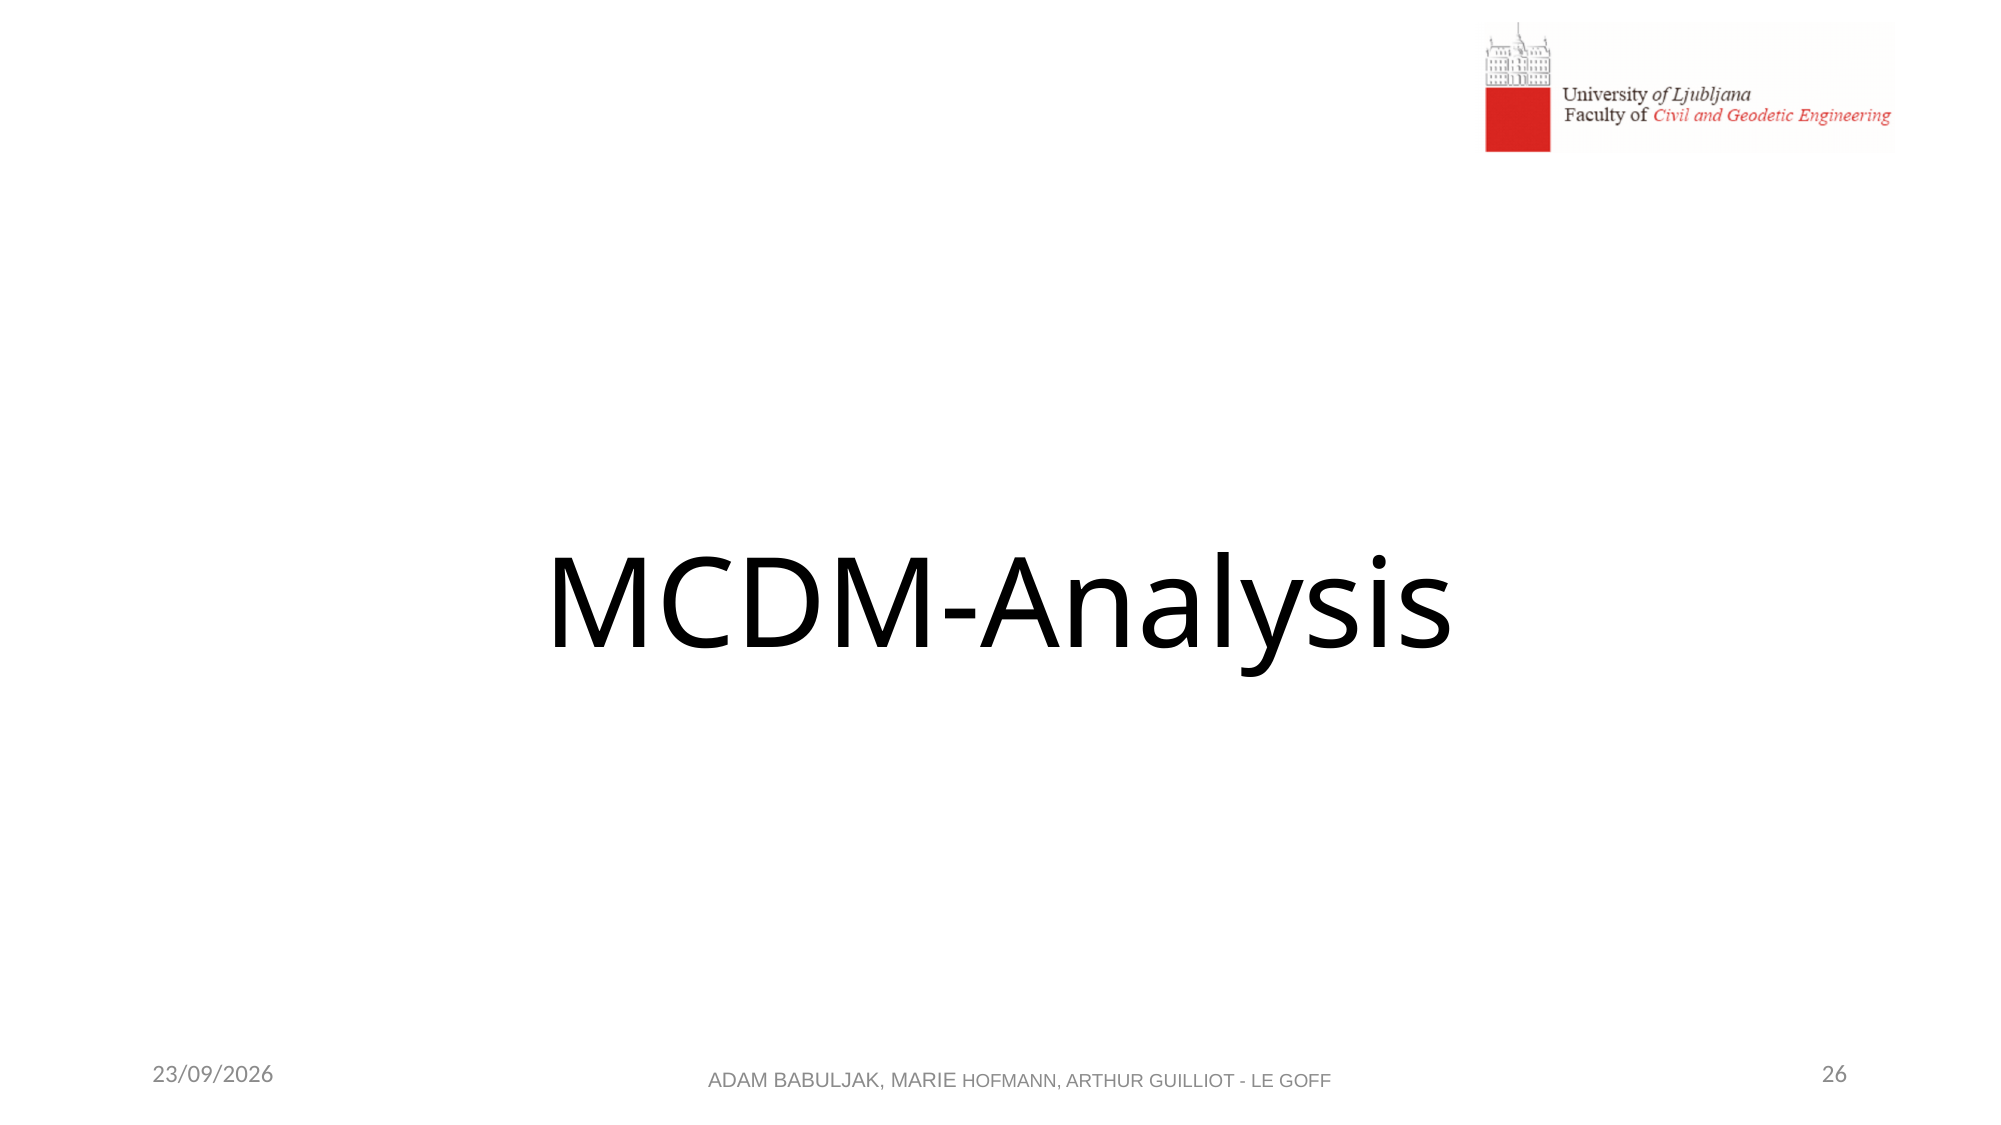

# MCDM-Analysis
ADAM BABULJAK, MARIE HOFMANN, ARTHUR GUILLIOT - LE GOFF